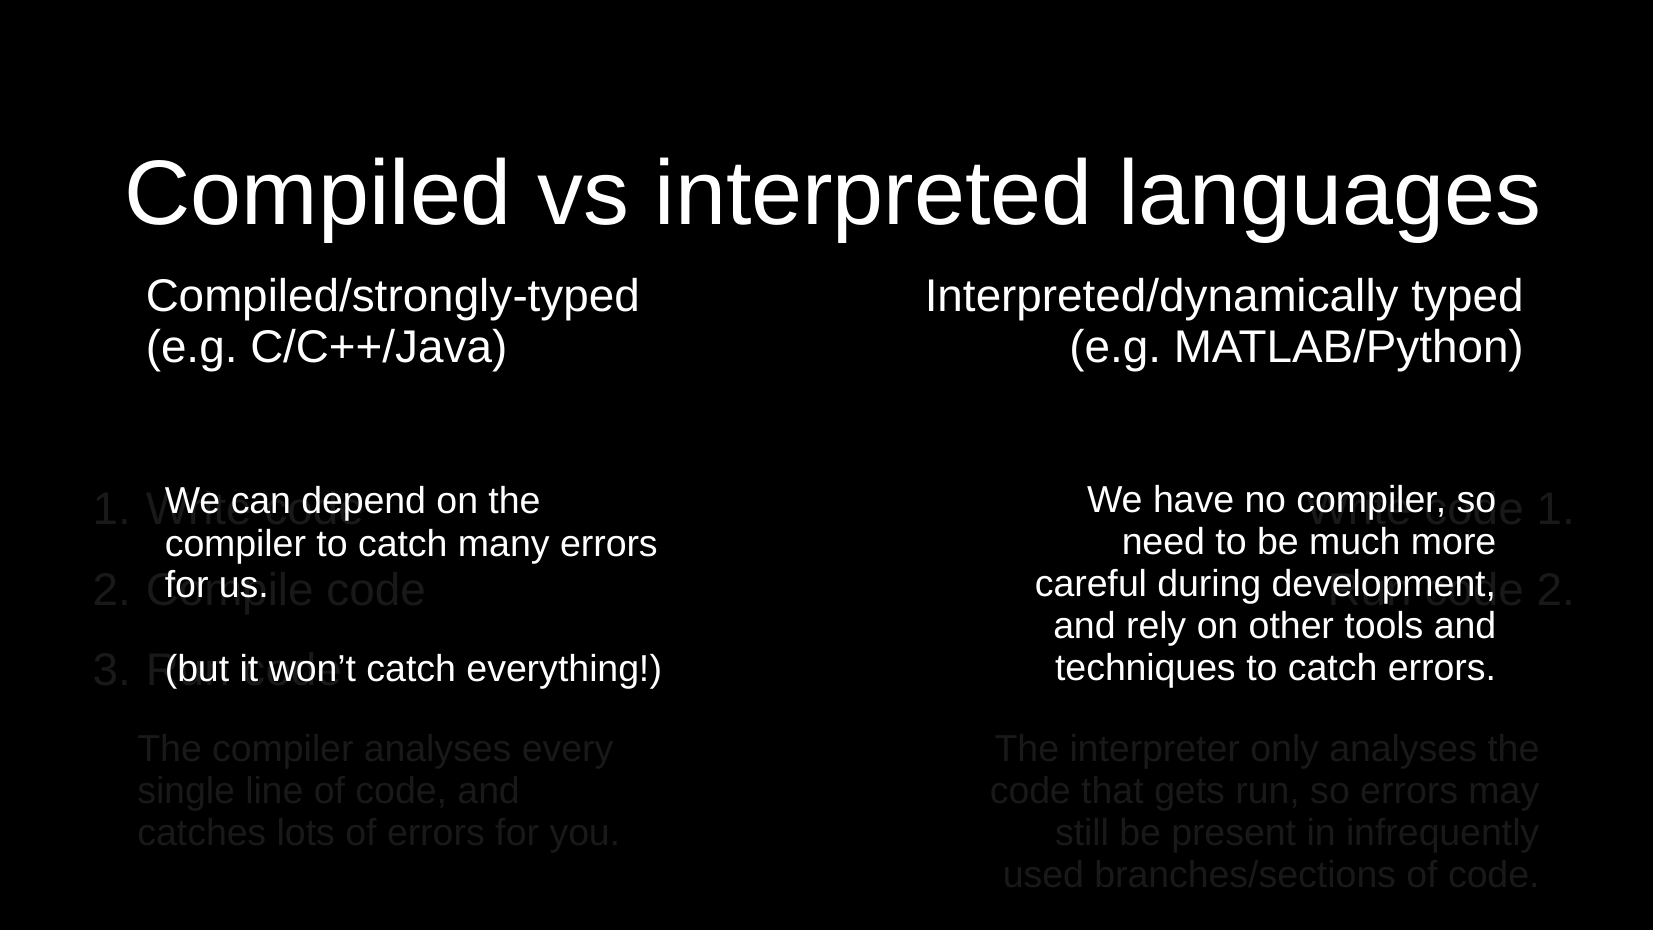

# Compiled vs interpreted languages
Compiled/strongly-typed
(e.g. C/C++/Java)
Write code
Compile code
Run code
Interpreted/dynamically typed
(e.g. MATLAB/Python)
Write code 1.
Run code 2.
We have no compiler, so need to be much more careful during development, and rely on other tools and techniques to catch errors.
We can depend on the compiler to catch many errors for us.
(but it won’t catch everything!)
The compiler analyses every single line of code, and catches lots of errors for you.
The interpreter only analyses the code that gets run, so errors may still be present in infrequently used branches/sections of code.